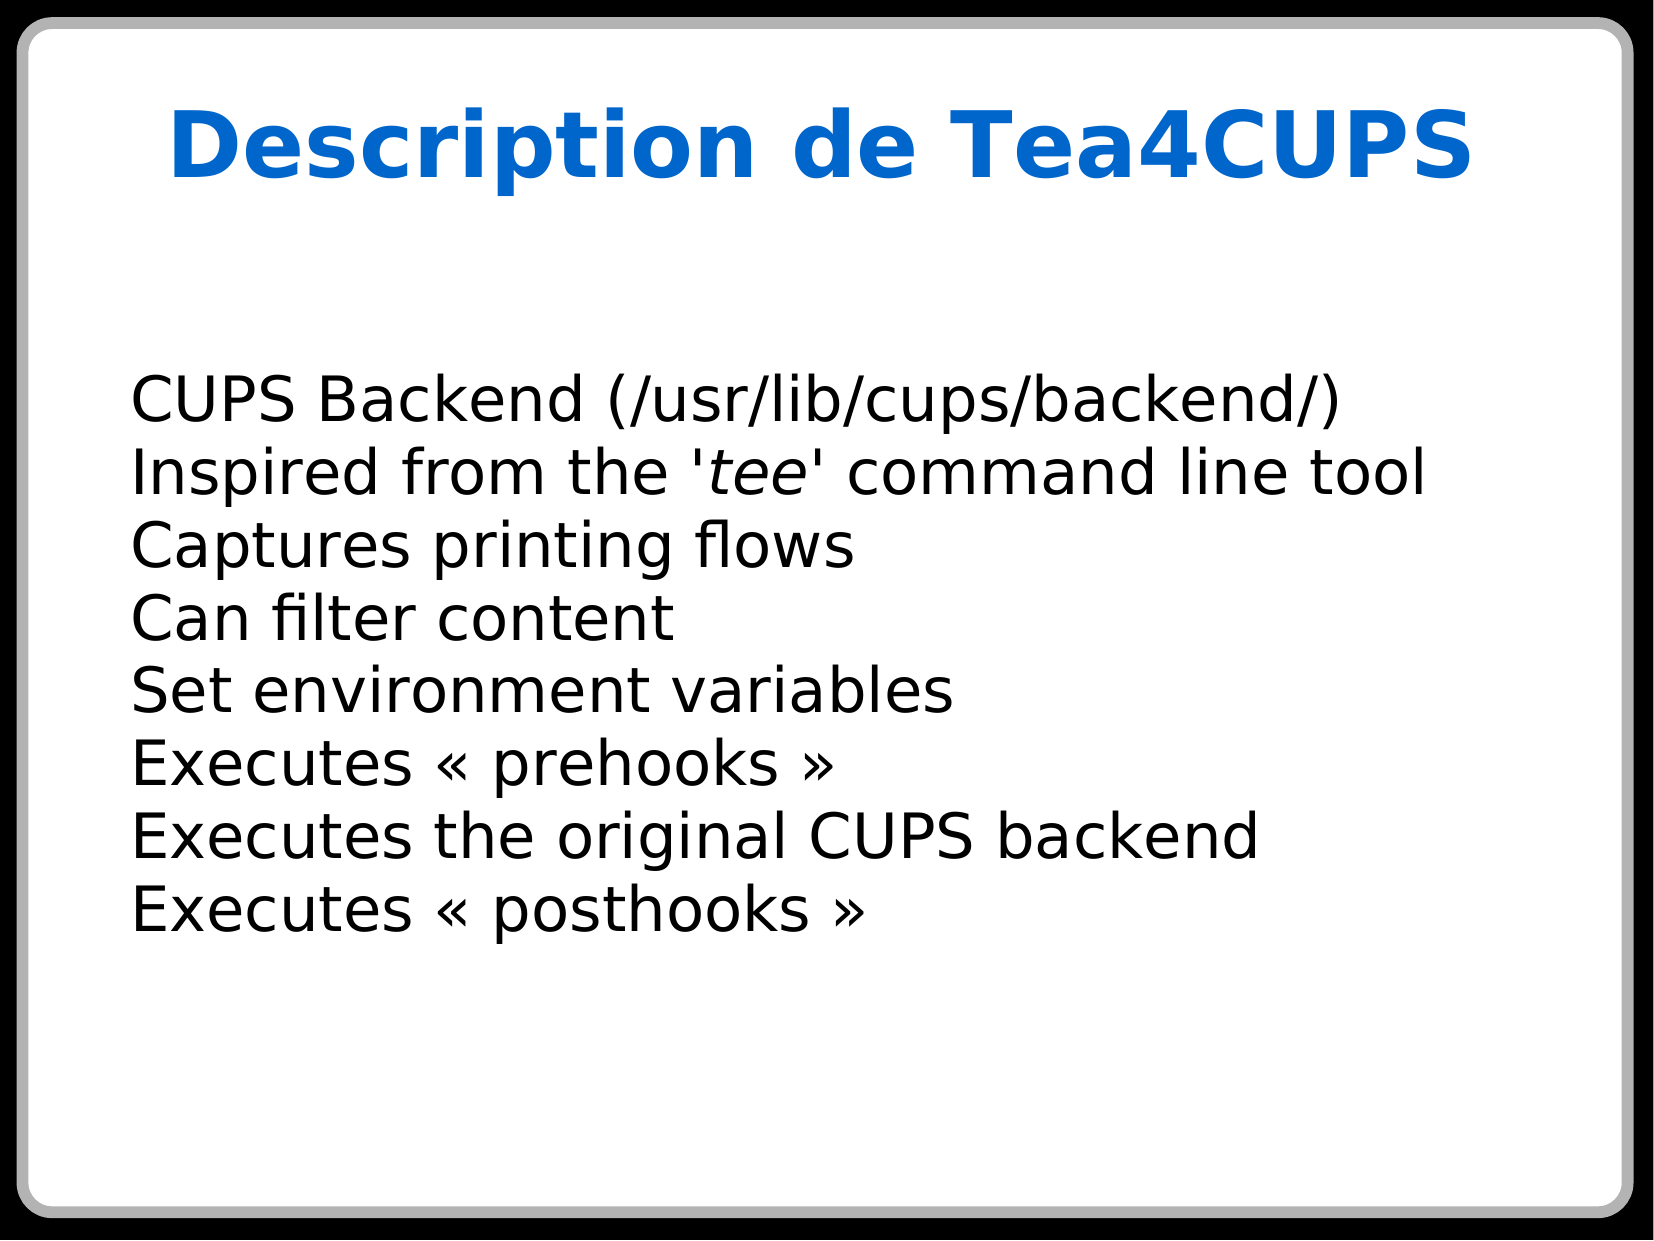

# Description de Tea4CUPS
CUPS Backend (/usr/lib/cups/backend/)
Inspired from the 'tee' command line tool
Captures printing flows
Can filter content
Set environment variables
Executes « prehooks »
Executes the original CUPS backend
Executes « posthooks »